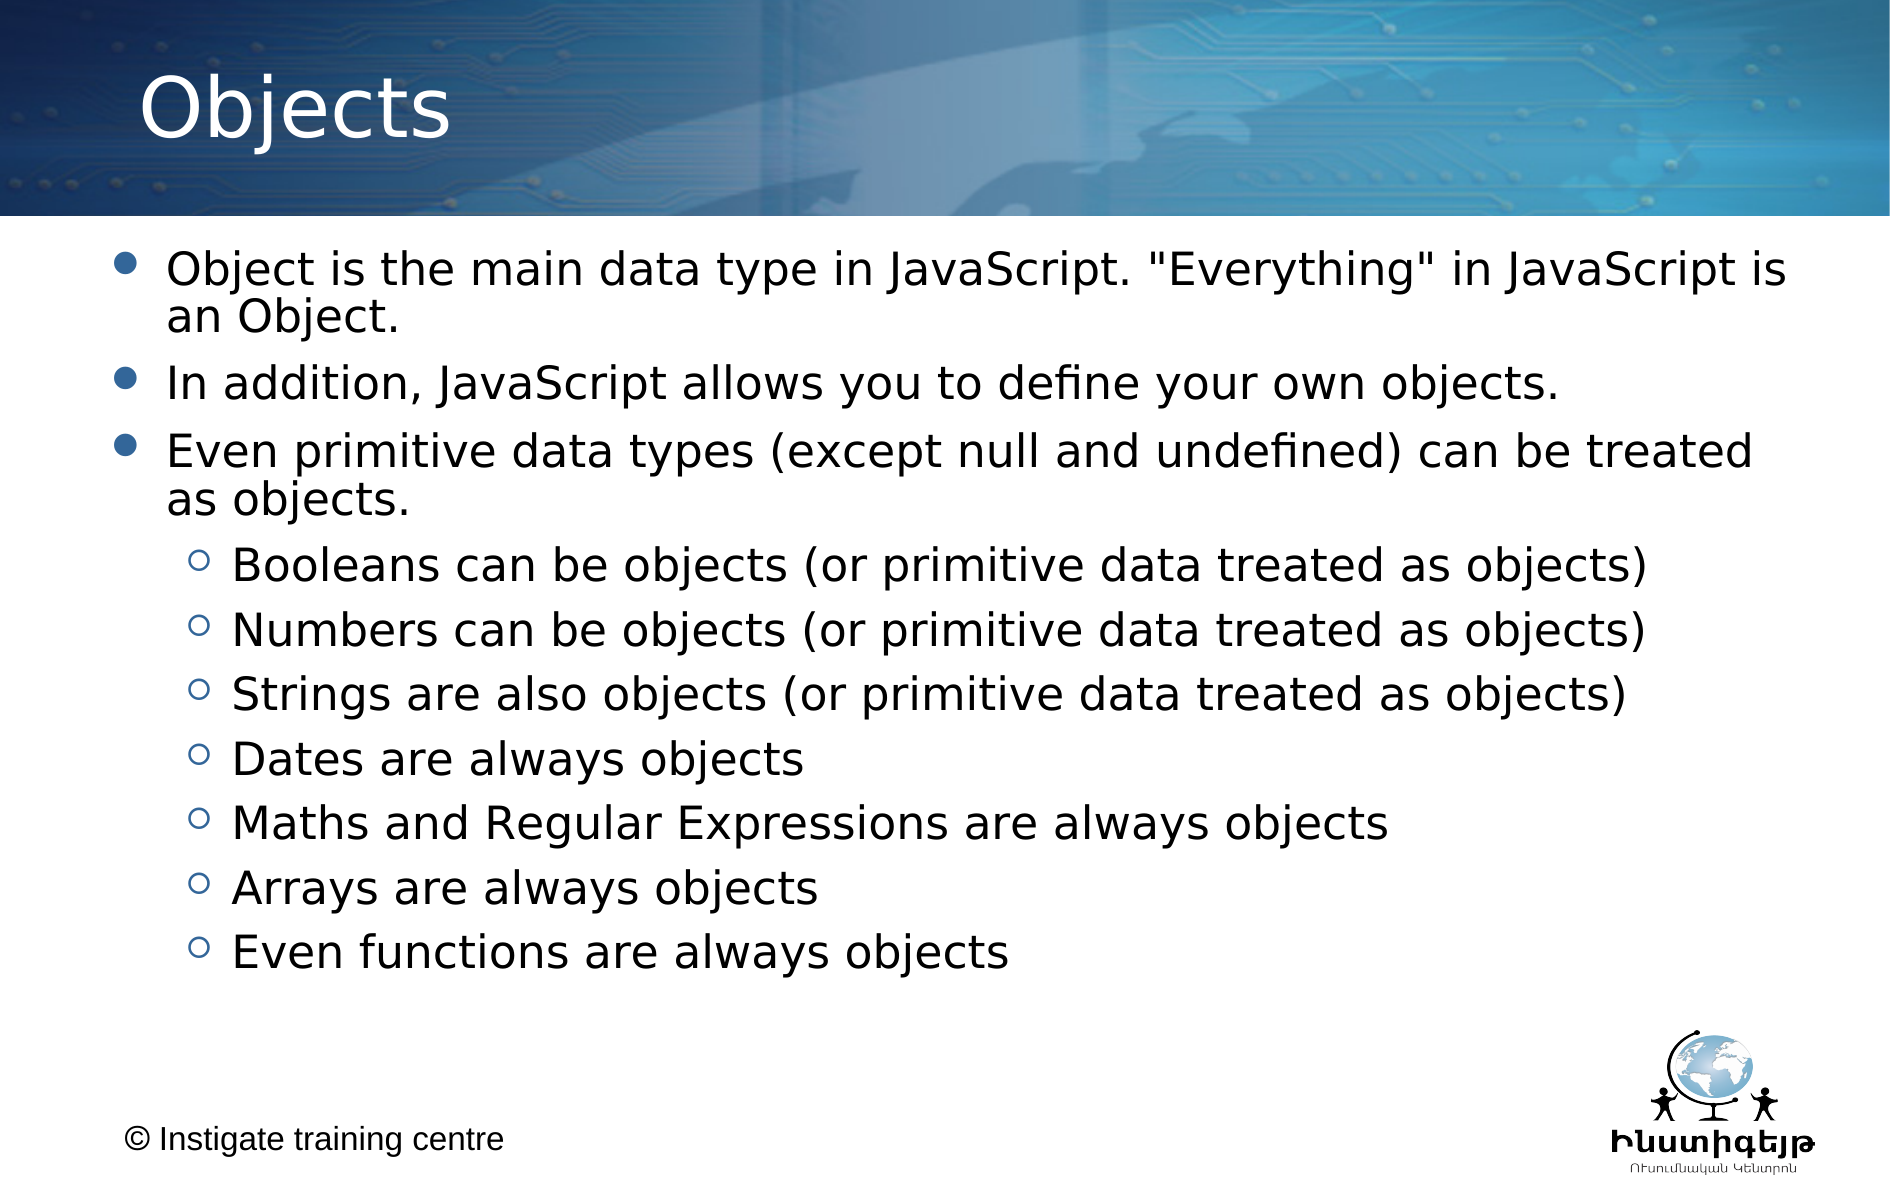

Objects
# Object is the main data type in JavaScript. "Everything" in JavaScript is an Object.
In addition, JavaScript allows you to define your own objects.
Even primitive data types (except null and undefined) can be treated as objects.
Booleans can be objects (or primitive data treated as objects)
Numbers can be objects (or primitive data treated as objects)
Strings are also objects (or primitive data treated as objects)
Dates are always objects
Maths and Regular Expressions are always objects
Arrays are always objects
Even functions are always objects